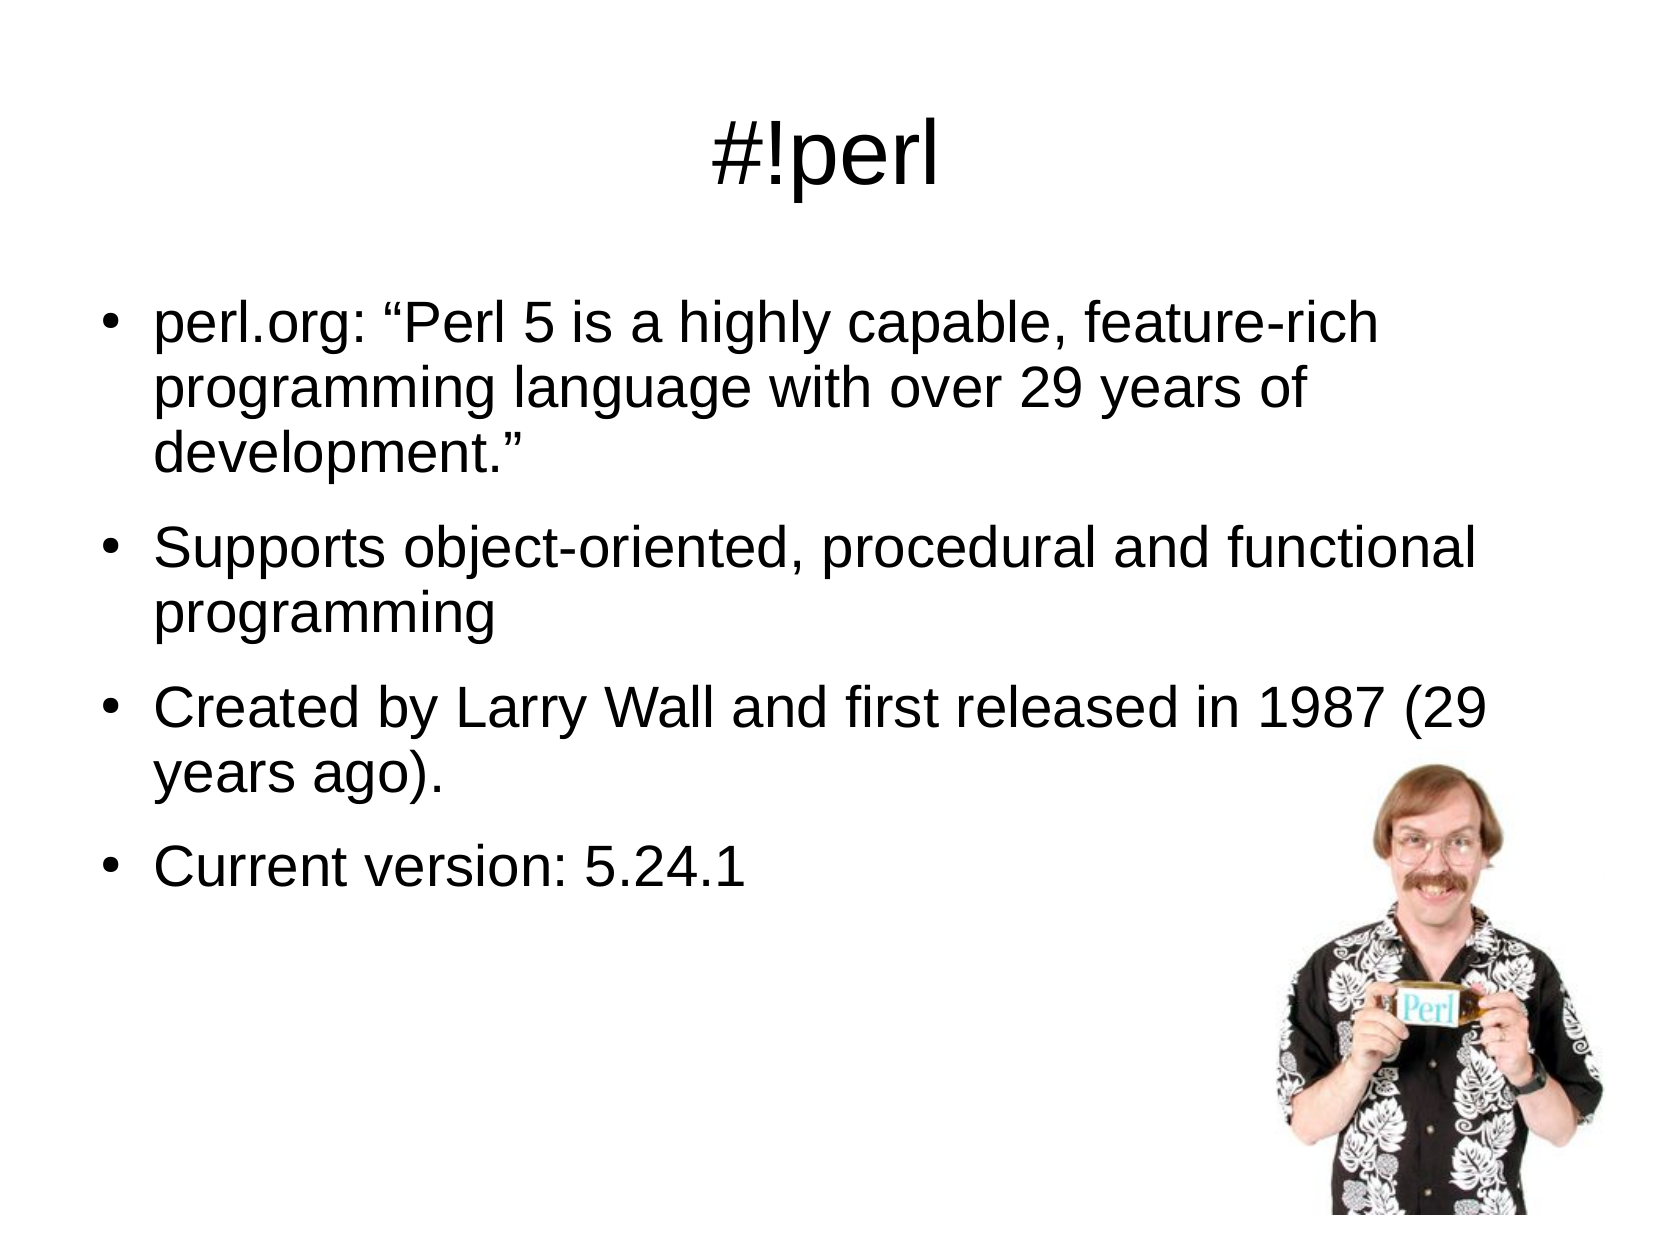

# #!perl
perl.org: “Perl 5 is a highly capable, feature-rich programming language with over 29 years of development.”
Supports object-oriented, procedural and functional programming
Created by Larry Wall and first released in 1987 (29 years ago).
Current version: 5.24.1